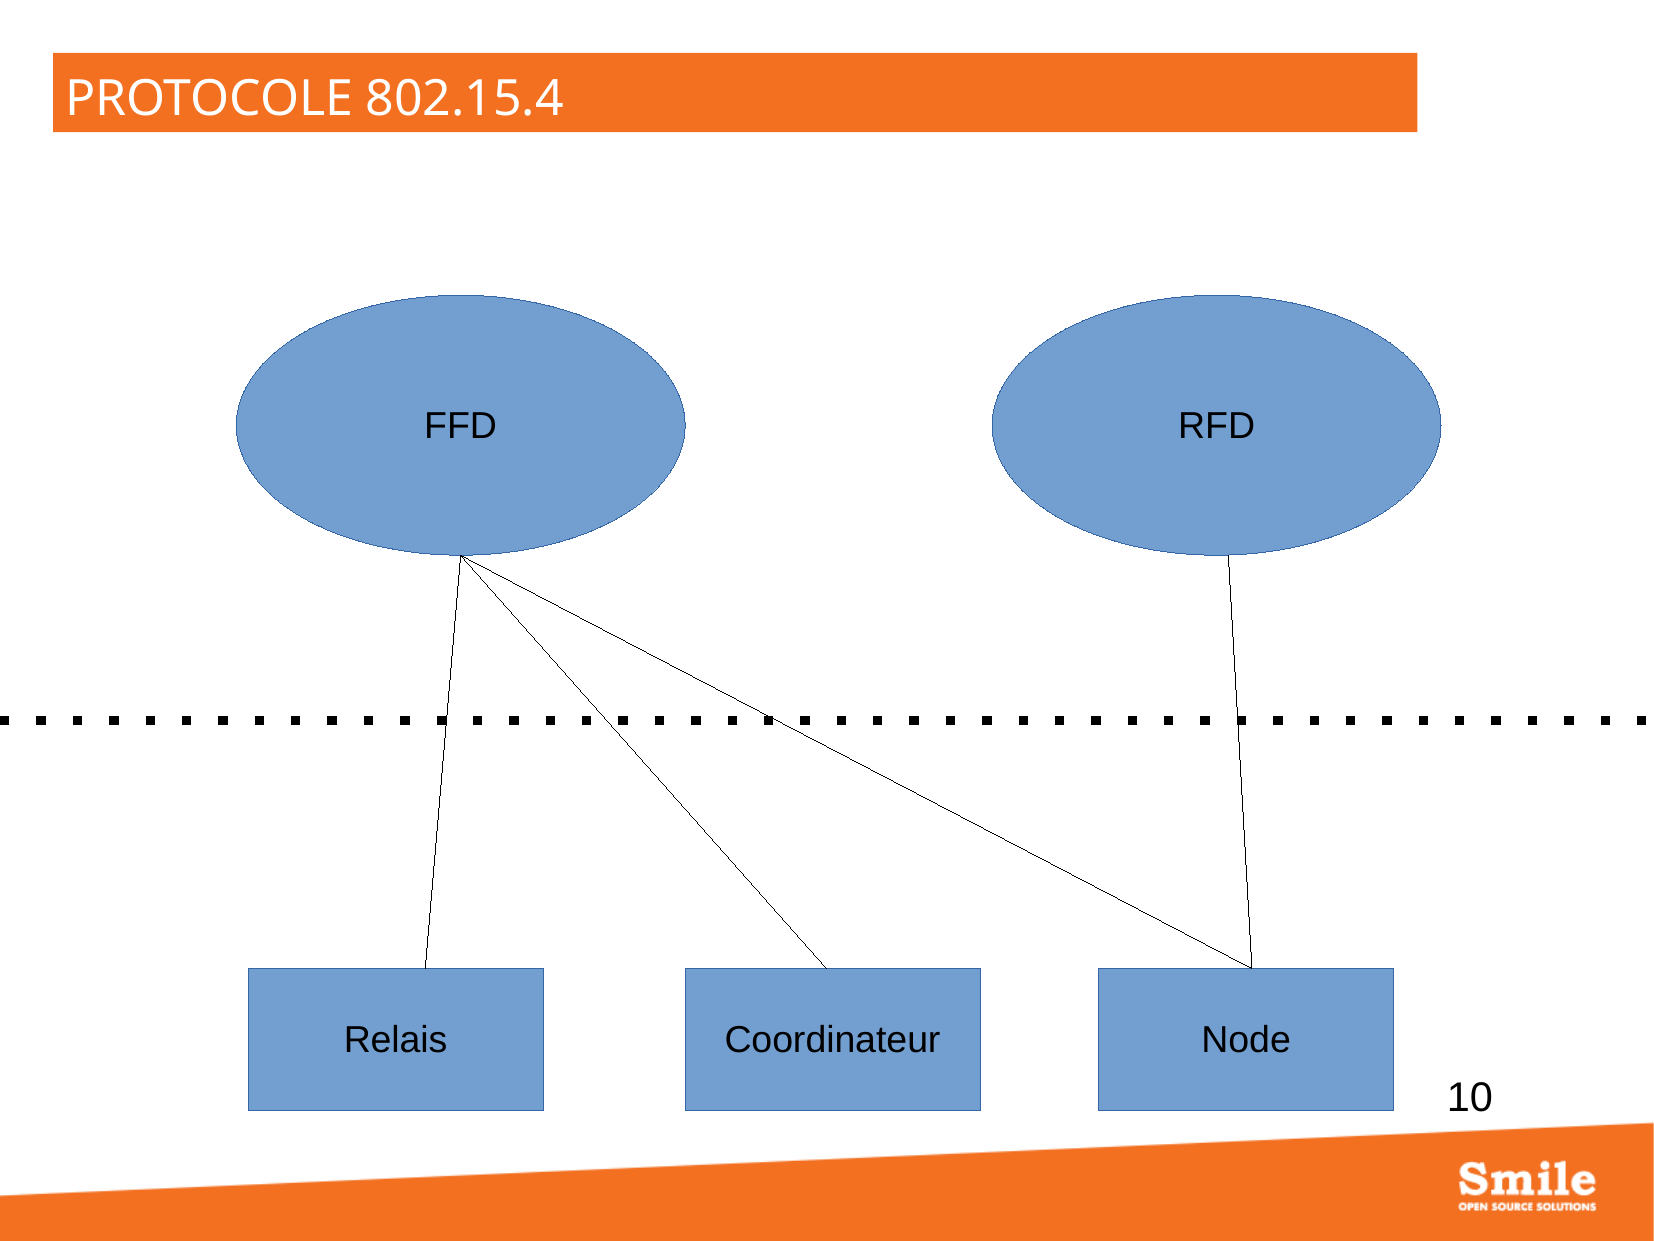

# Protocole 802.15.4
FFD
RFD
Relais
Coordinateur
Node